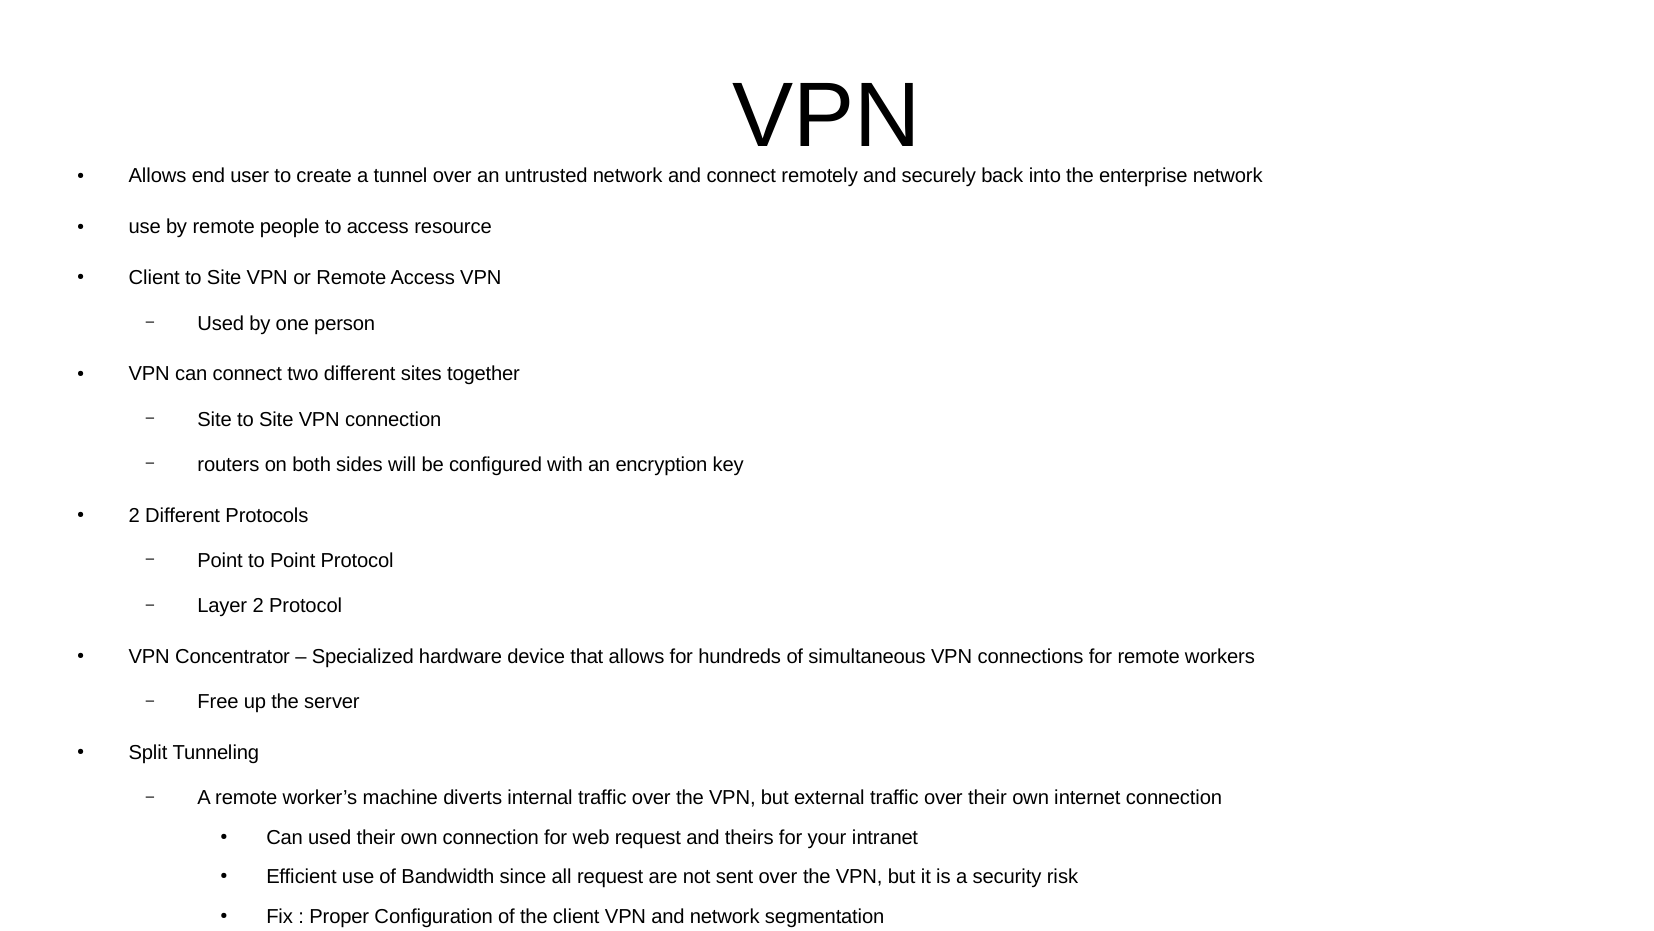

# VPN
Allows end user to create a tunnel over an untrusted network and connect remotely and securely back into the enterprise network
use by remote people to access resource
Client to Site VPN or Remote Access VPN
Used by one person
VPN can connect two different sites together
Site to Site VPN connection
routers on both sides will be configured with an encryption key
2 Different Protocols
Point to Point Protocol
Layer 2 Protocol
VPN Concentrator – Specialized hardware device that allows for hundreds of simultaneous VPN connections for remote workers
Free up the server
Split Tunneling
A remote worker’s machine diverts internal traffic over the VPN, but external traffic over their own internet connection
Can used their own connection for web request and theirs for your intranet
Efficient use of Bandwidth since all request are not sent over the VPN, but it is a security risk
Fix : Proper Configuration of the client VPN and network segmentation